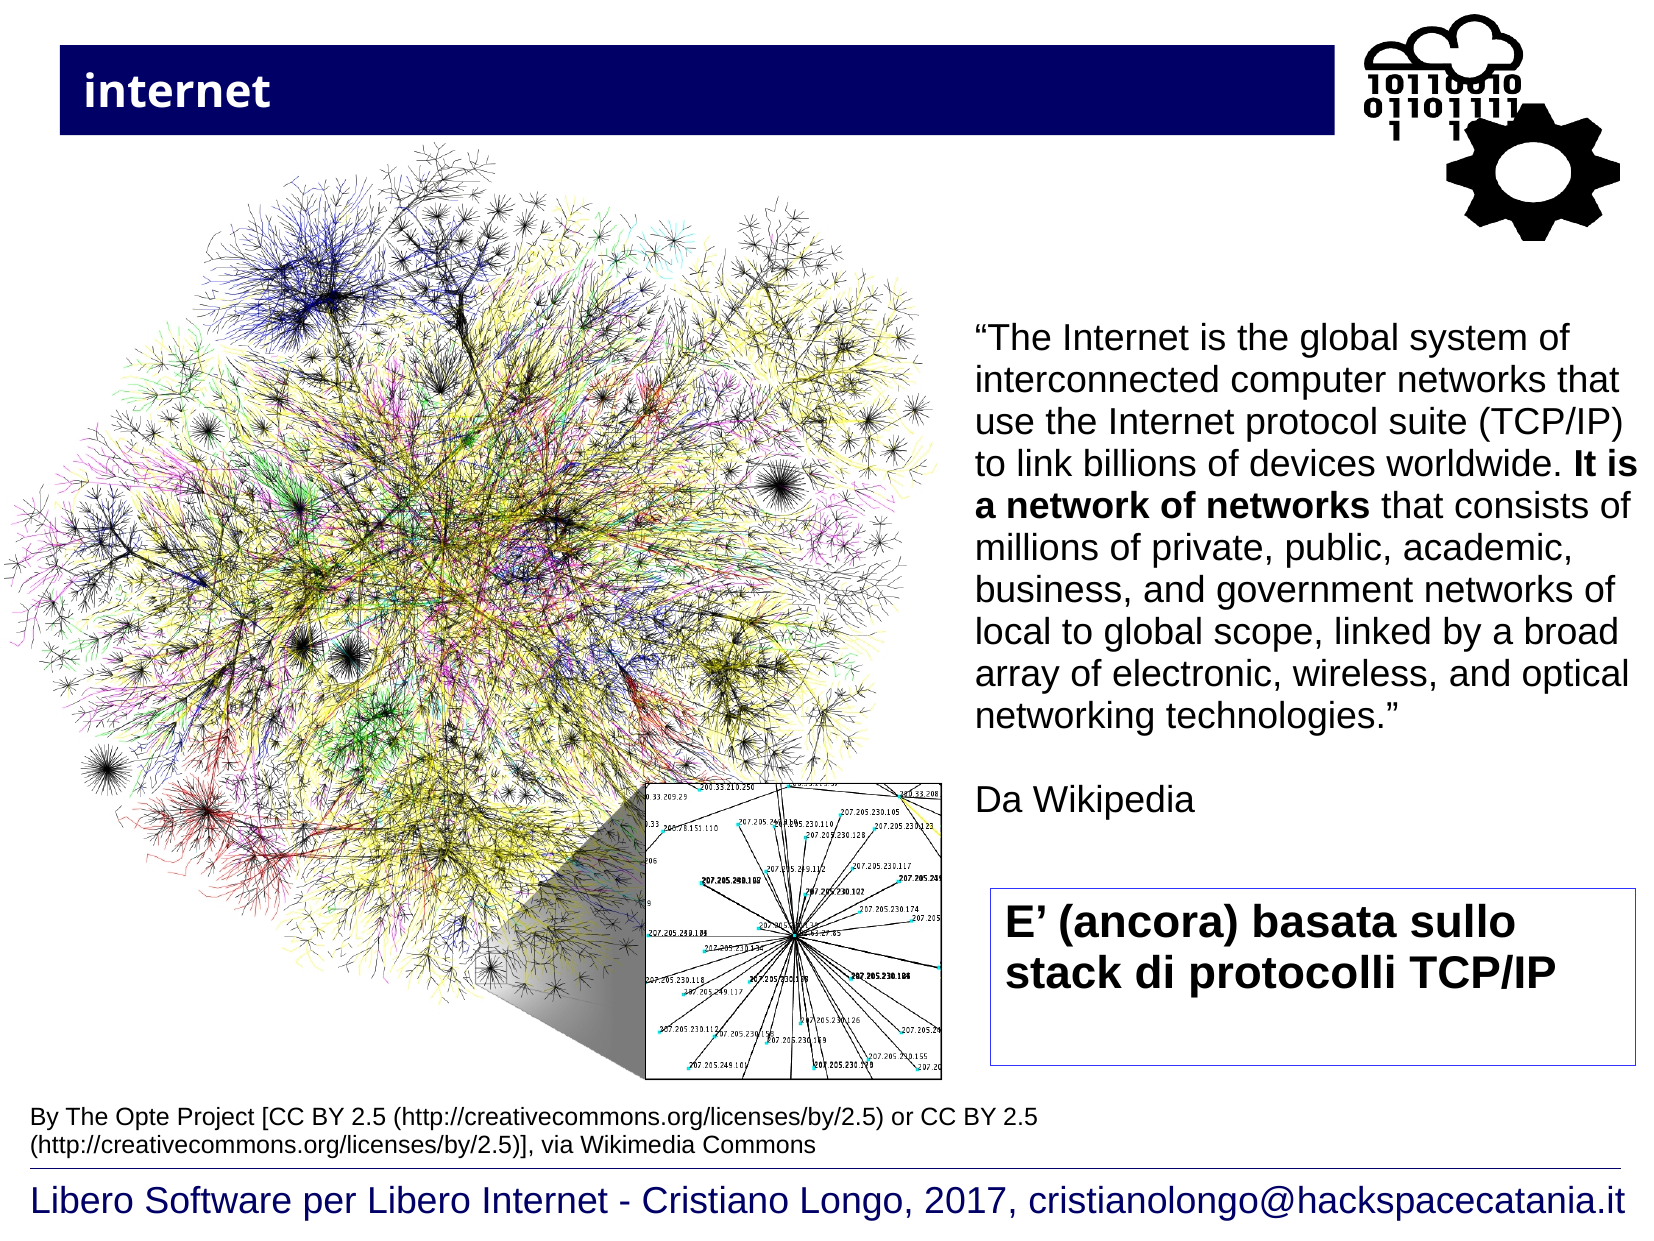

# internet
“The Internet is the global system of interconnected computer networks that use the Internet protocol suite (TCP/IP) to link billions of devices worldwide. It is a network of networks that consists of millions of private, public, academic, business, and government networks of local to global scope, linked by a broad array of electronic, wireless, and optical networking technologies.”
Da Wikipedia
E’ (ancora) basata sullo stack di protocolli TCP/IP
By The Opte Project [CC BY 2.5 (http://creativecommons.org/licenses/by/2.5) or CC BY 2.5 (http://creativecommons.org/licenses/by/2.5)], via Wikimedia Commons
Libero Software per Libero Internet - Cristiano Longo, 2017, cristianolongo@hackspacecatania.it